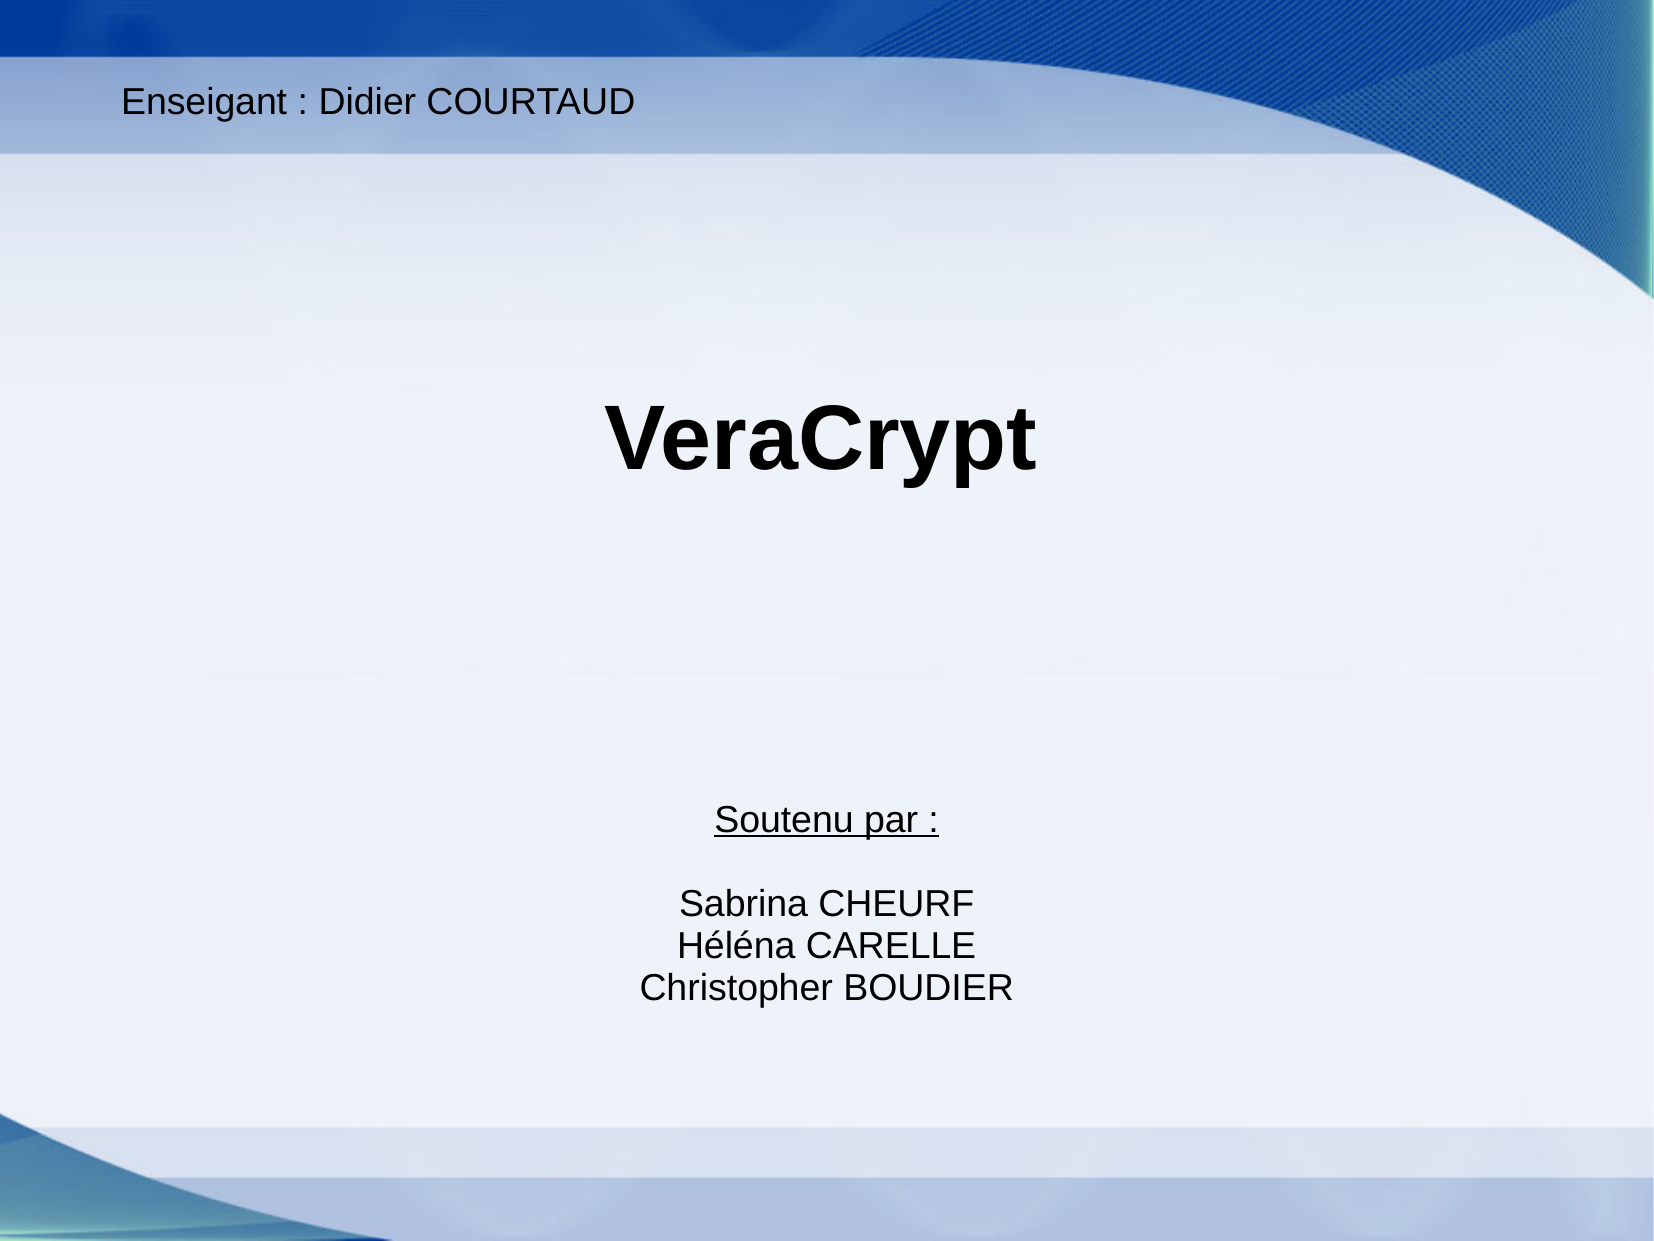

Enseigant : Didier COURTAUD
VeraCrypt
Soutenu par :
Sabrina CHEURF
Héléna CARELLE
Christopher BOUDIER